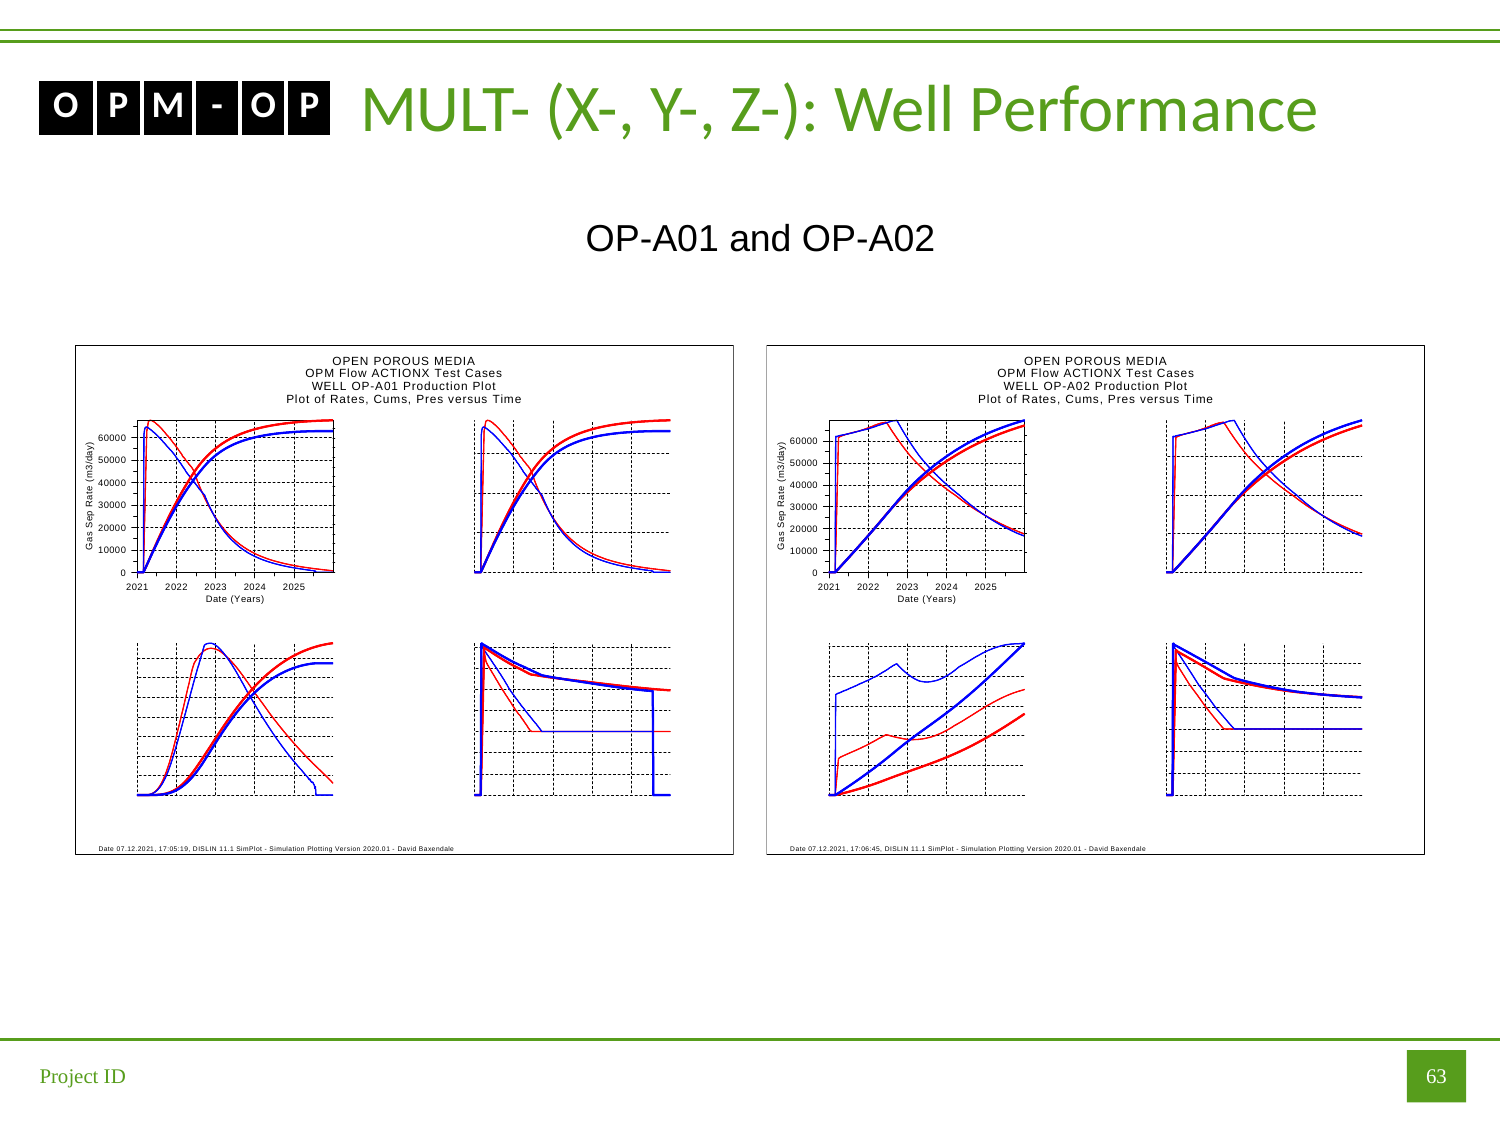

# MULT- (X-, Y-, Z-): Well Performance
OP-A01 and OP-A02
Project ID
63